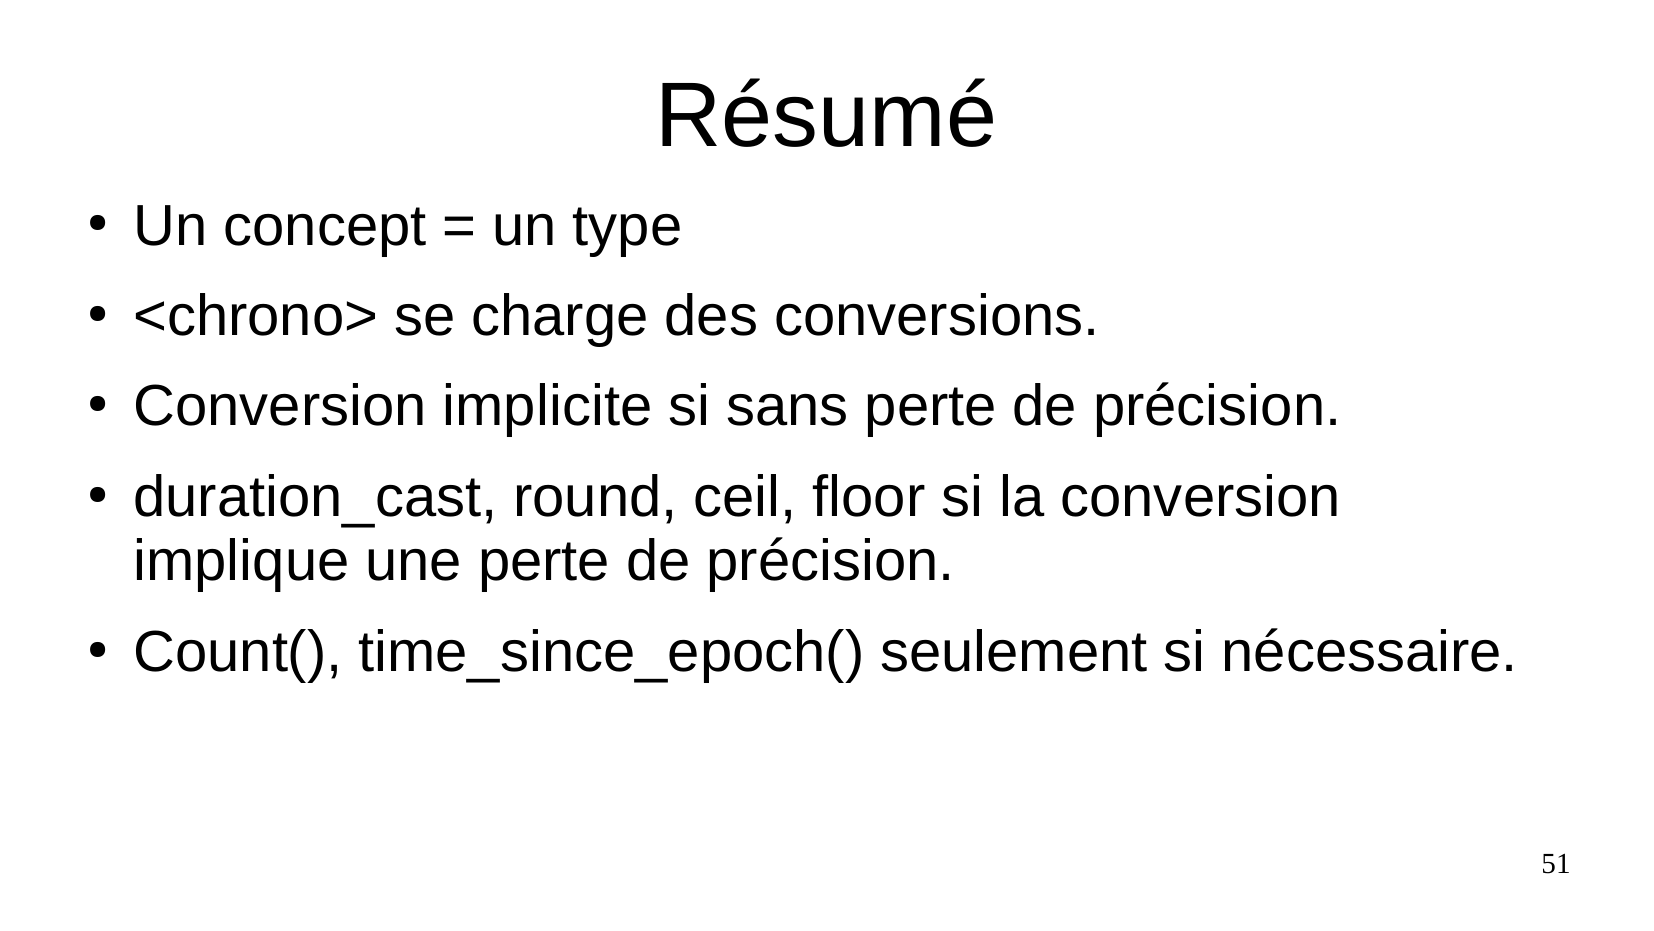

# Résumé
Un concept = un type
<chrono> se charge des conversions.
Conversion implicite si sans perte de précision.
duration_cast, round, ceil, floor si la conversion implique une perte de précision.
Count(), time_since_epoch() seulement si nécessaire.
51